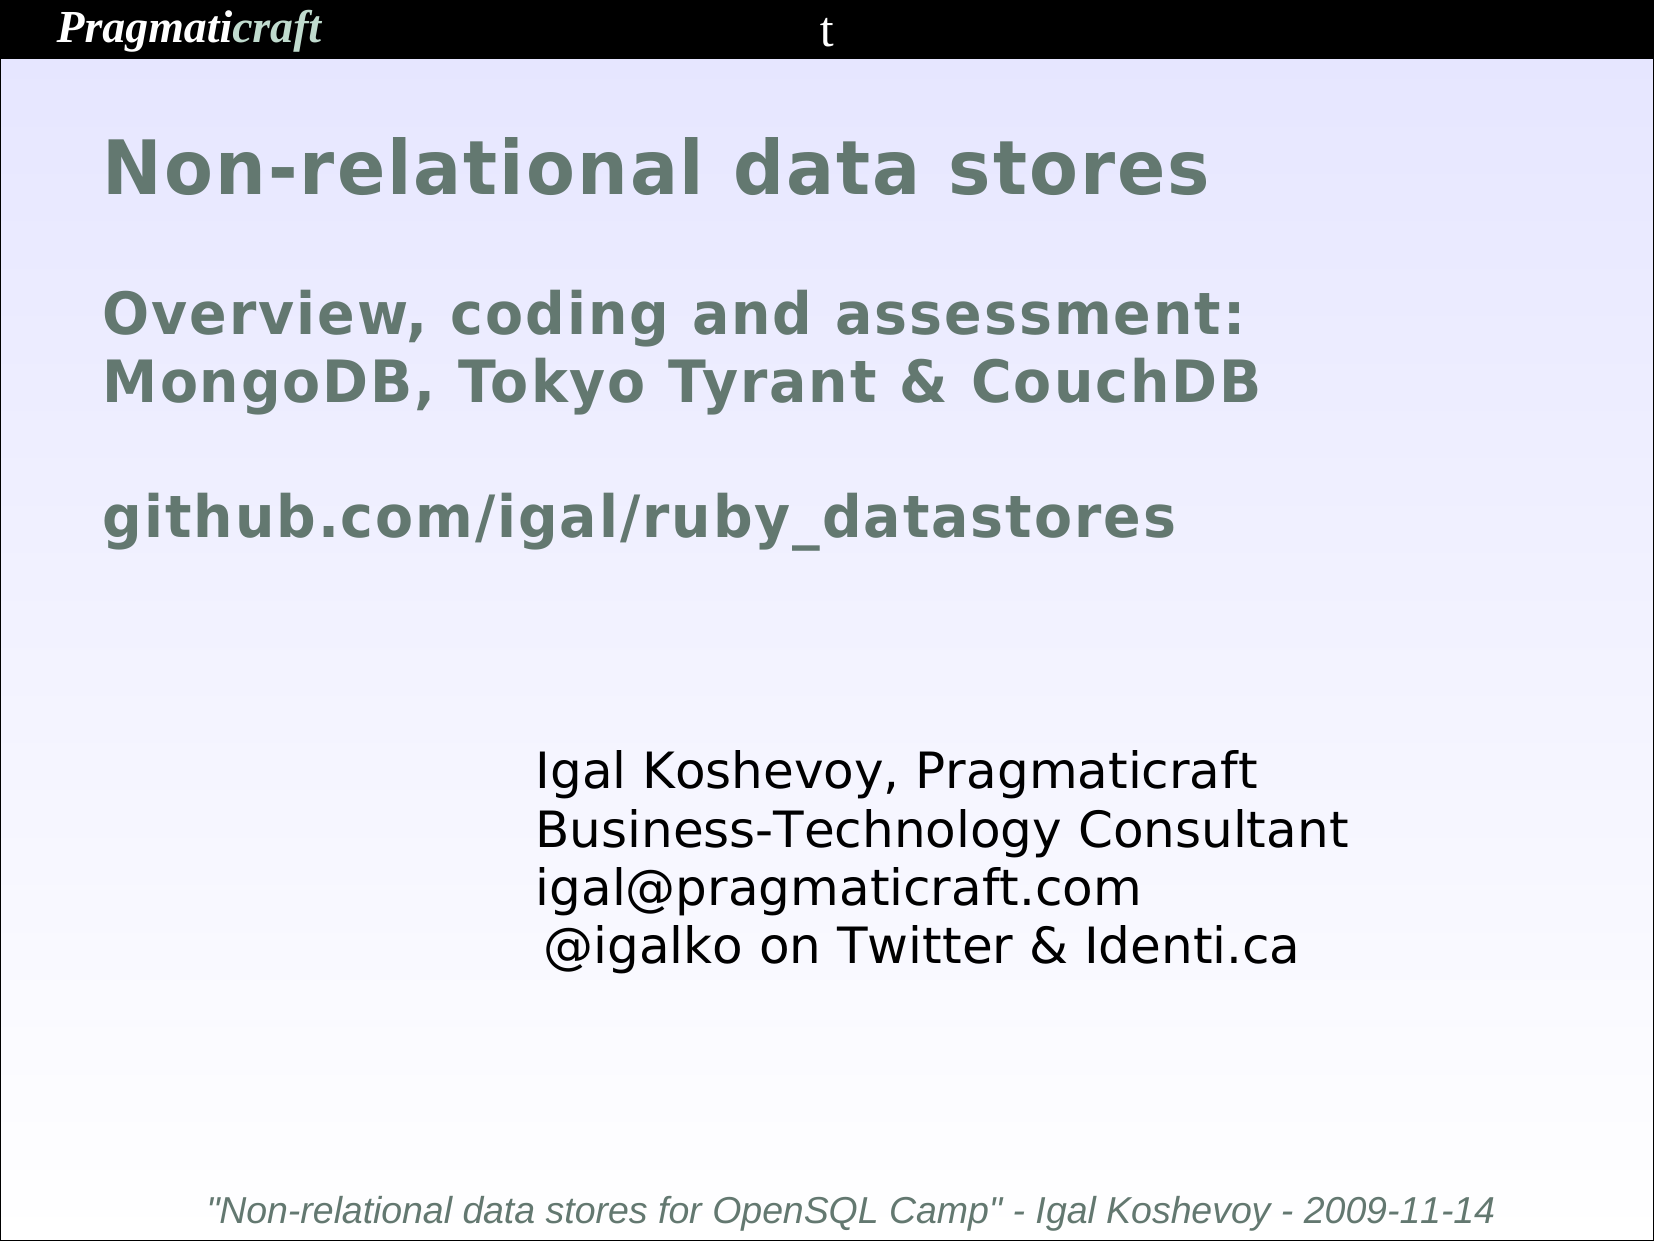

# Non-relational data stores Overview, coding and assessment: MongoDB, Tokyo Tyrant & CouchDB github.com/igal/ruby_datastores
Igal Koshevoy, Pragmaticraft
Business-Technology Consultant
igal@pragmaticraft.com
@igalko on Twitter & Identi.ca